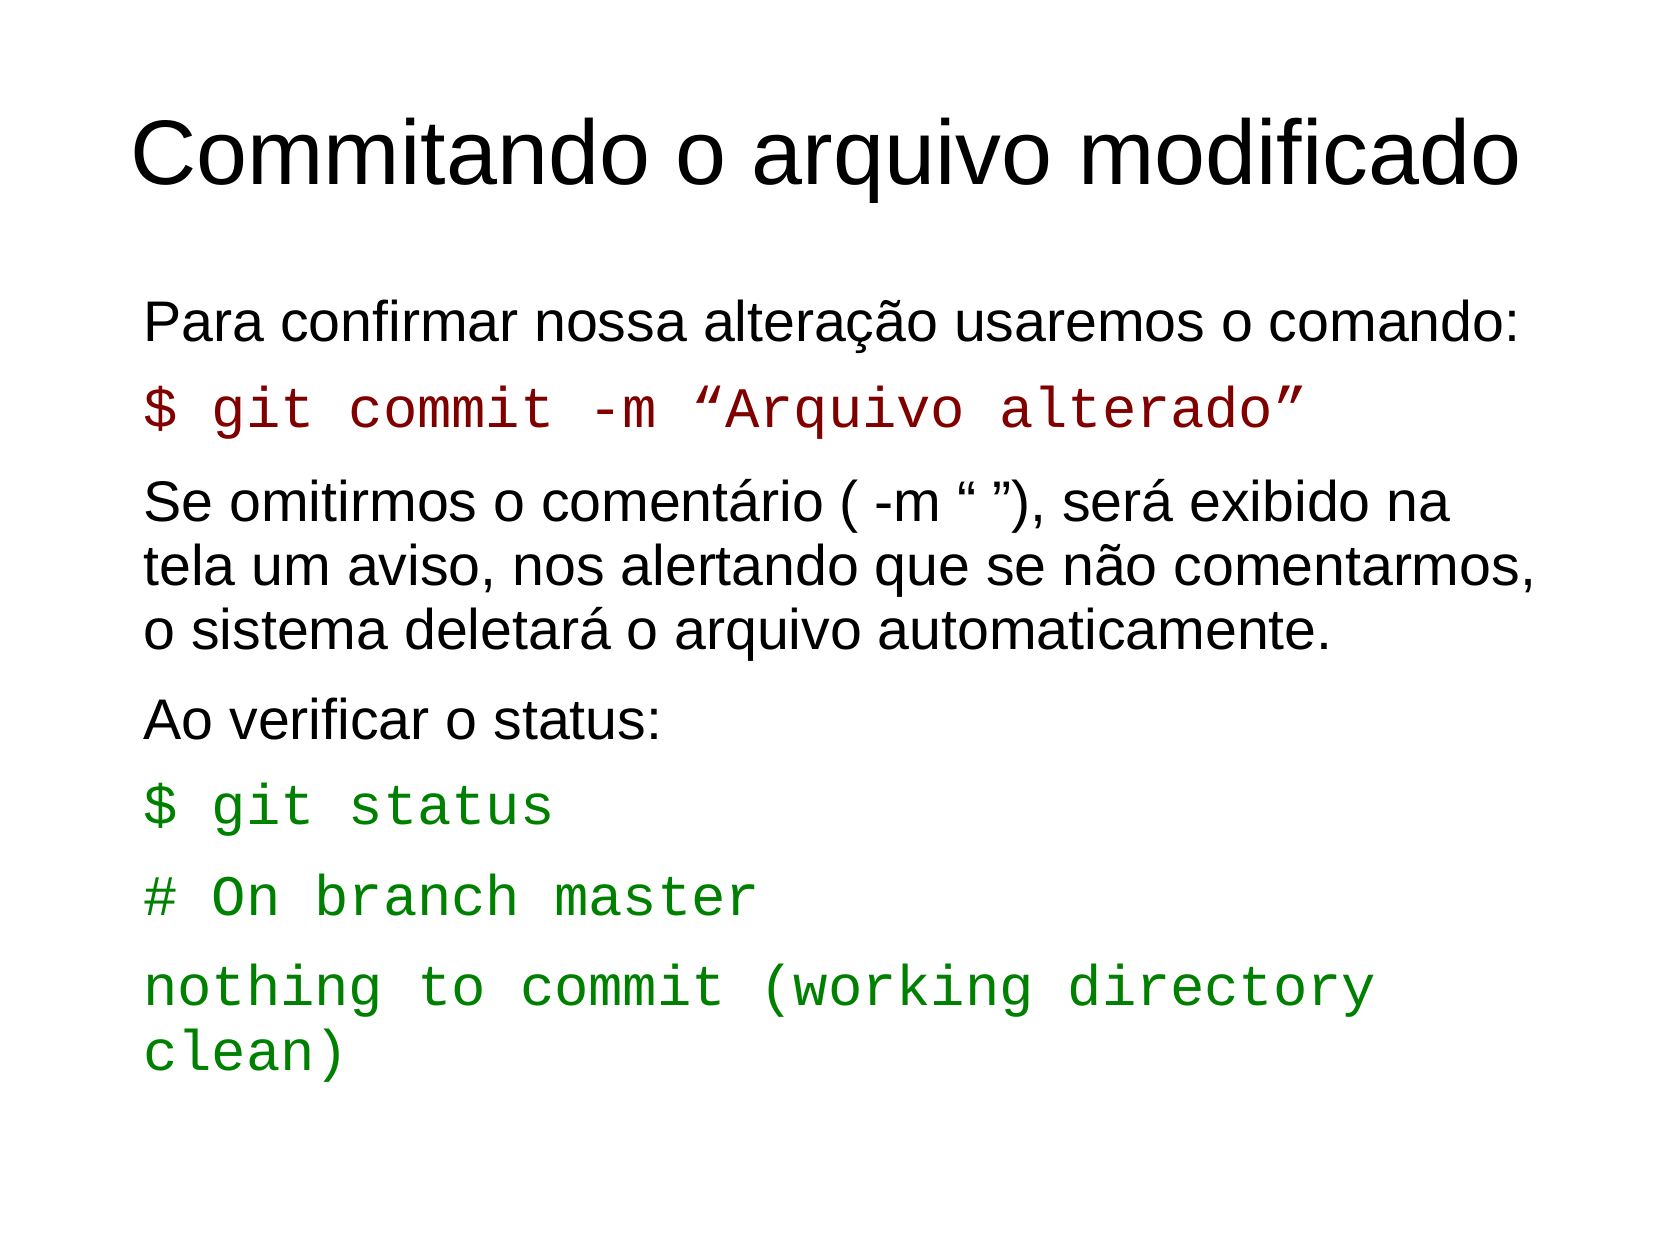

# Commitando o arquivo modificado
Para confirmar nossa alteração usaremos o comando:
$ git commit -m “Arquivo alterado”
Se omitirmos o comentário ( -m “ ”), será exibido na tela um aviso, nos alertando que se não comentarmos, o sistema deletará o arquivo automaticamente.
Ao verificar o status:
$ git status
# On branch master
nothing to commit (working directory clean)